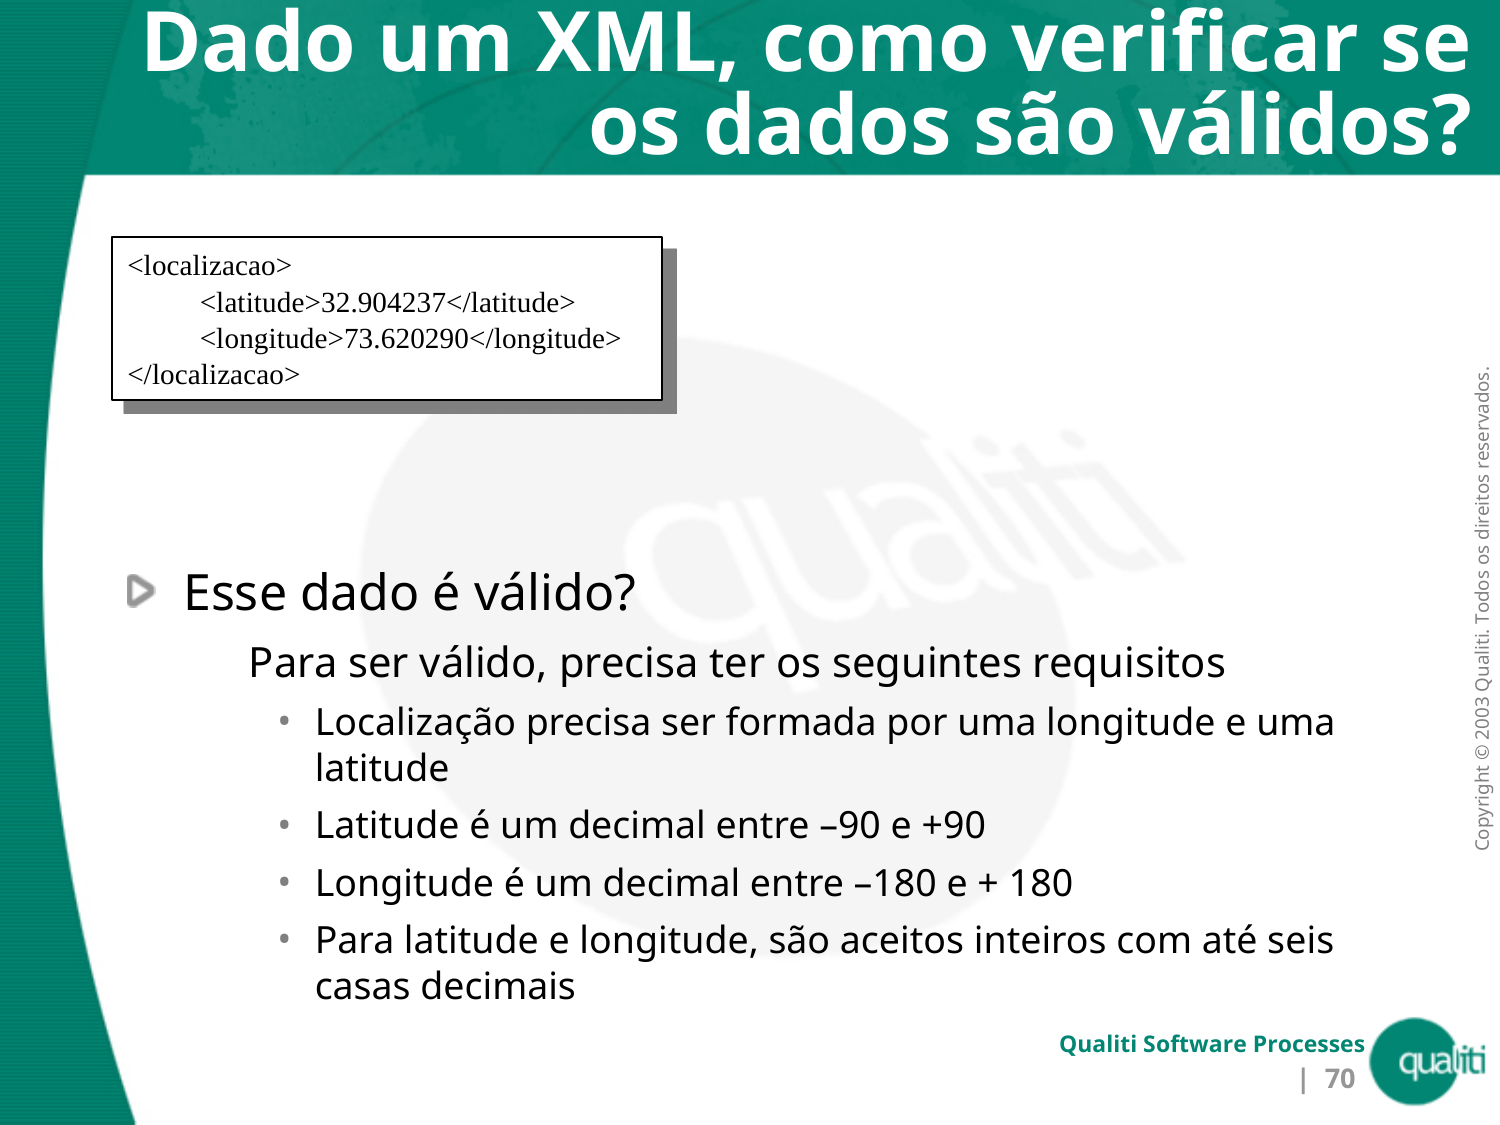

# Dado um XML, como verificar se os dados são válidos?
<localizacao>
 <latitude>32.904237</latitude>
 <longitude>73.620290</longitude>
</localizacao>
Esse dado é válido?
Para ser válido, precisa ter os seguintes requisitos
Localização precisa ser formada por uma longitude e uma latitude
Latitude é um decimal entre –90 e +90
Longitude é um decimal entre –180 e + 180
Para latitude e longitude, são aceitos inteiros com até seis casas decimais